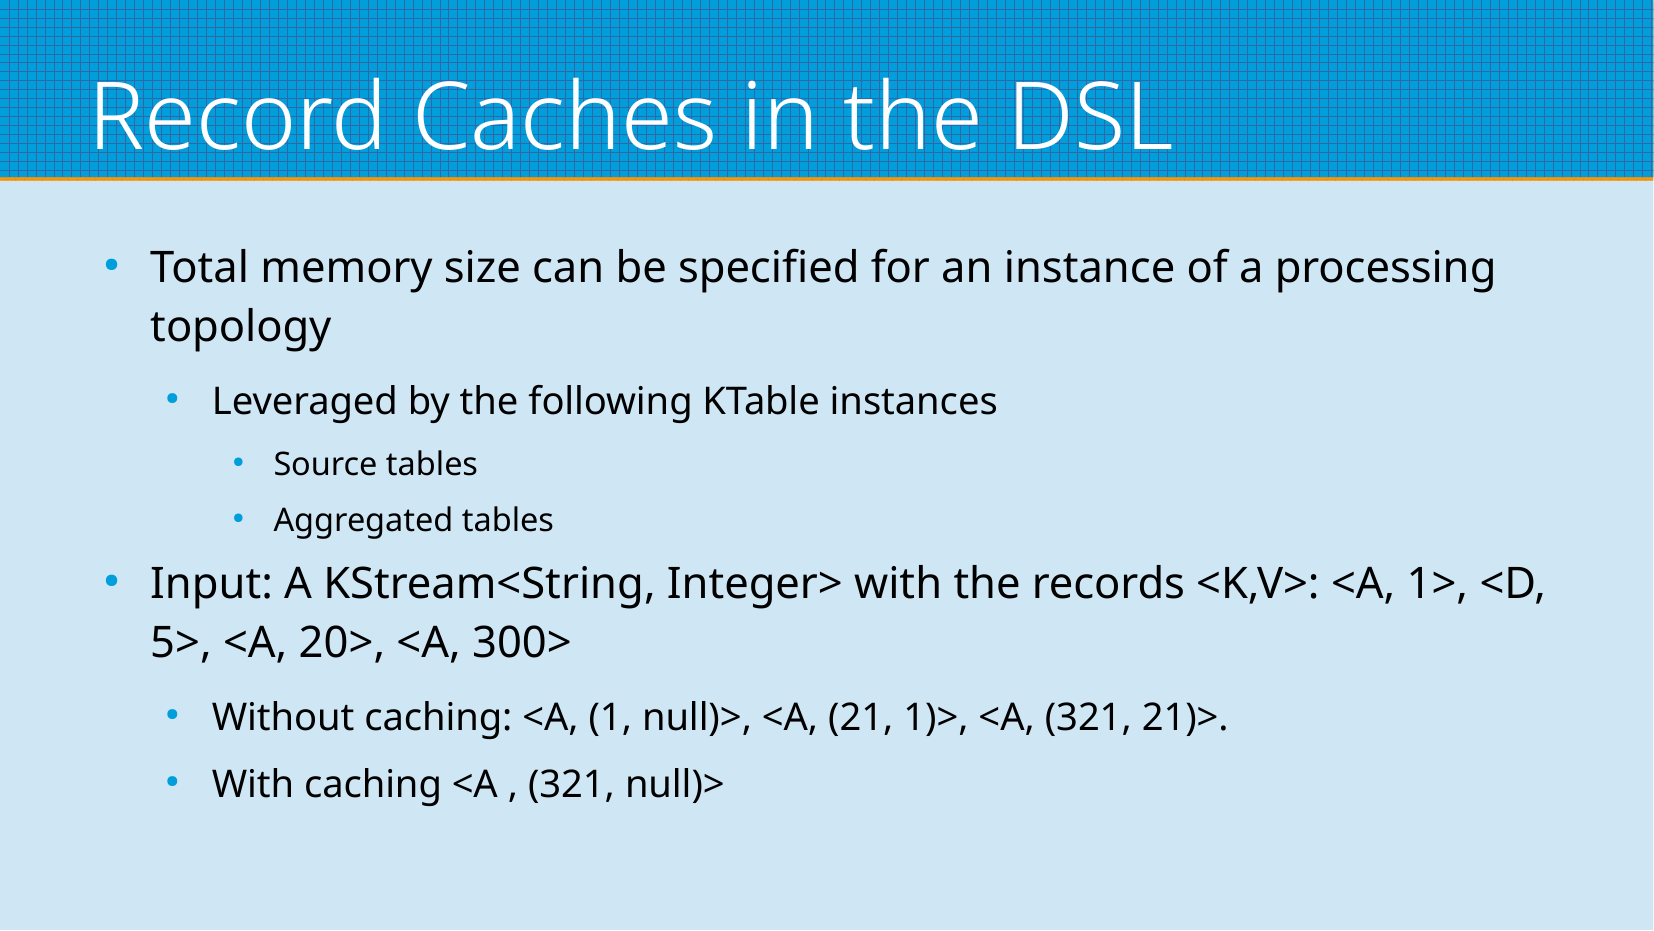

# Record Caches in the DSL
Total memory size can be specified for an instance of a processing topology
Leveraged by the following KTable instances
Source tables
Aggregated tables
Input: A KStream<String, Integer> with the records <K,V>: <A, 1>, <D, 5>, <A, 20>, <A, 300>
Without caching: <A, (1, null)>, <A, (21, 1)>, <A, (321, 21)>.
With caching <A , (321, null)>